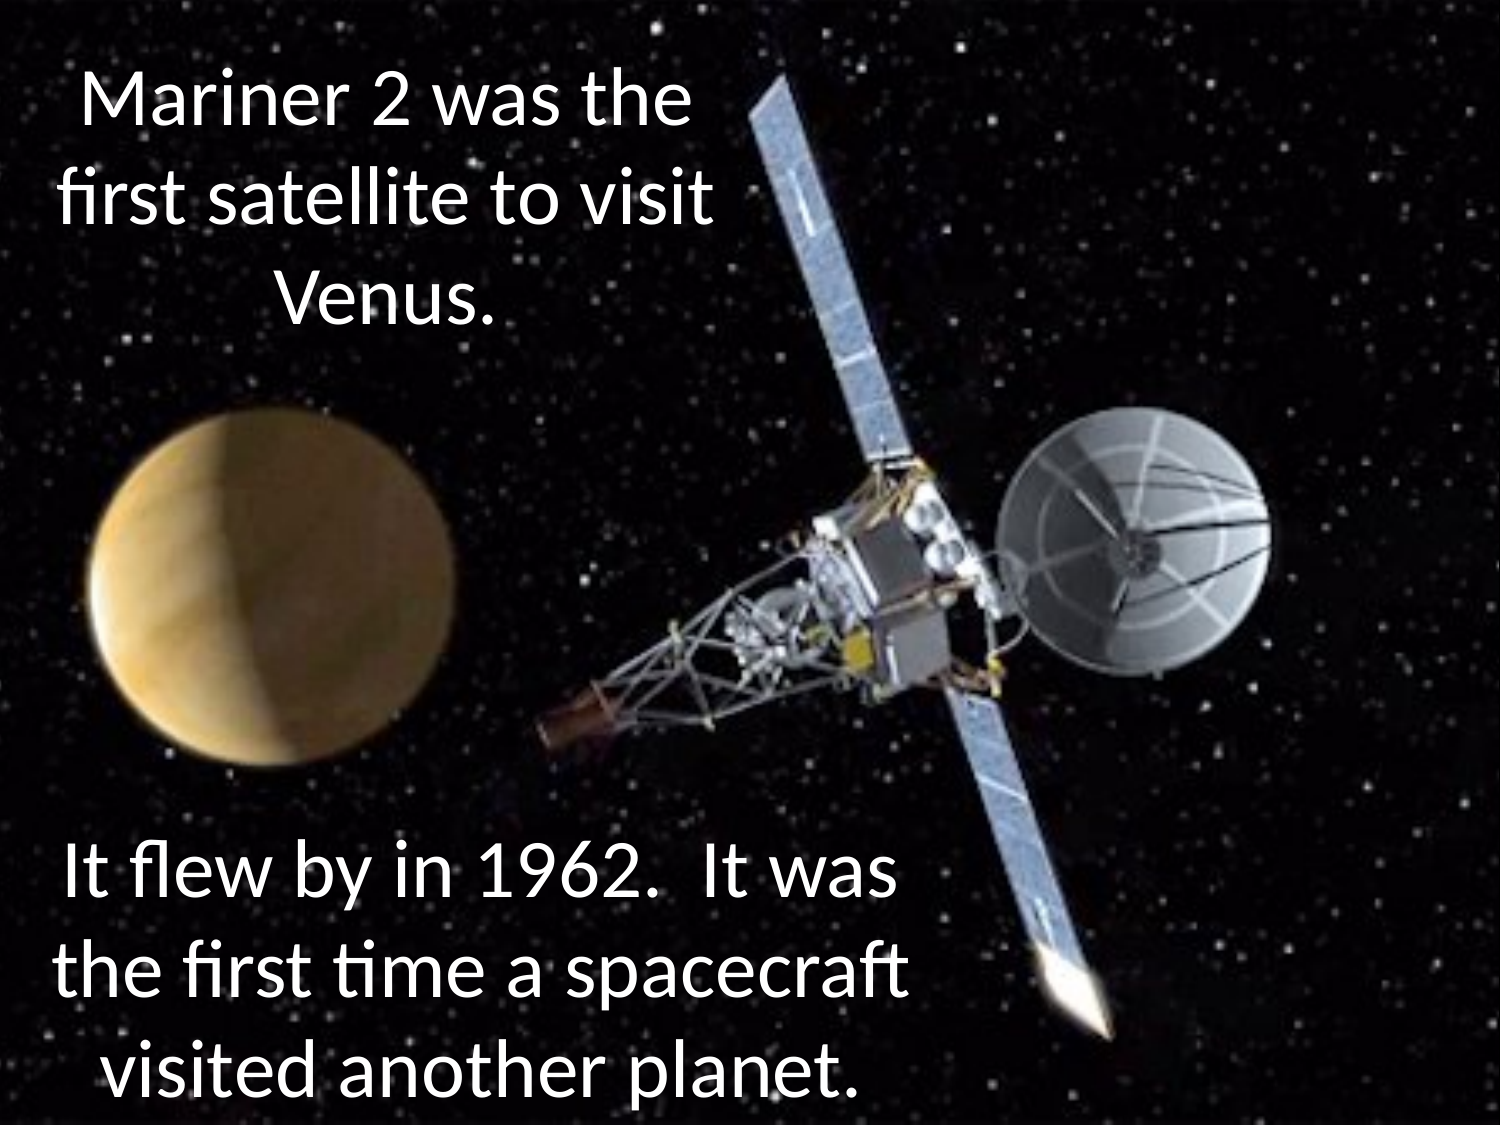

Mariner 2 was the first satellite to visit Venus.
It flew by in 1962. It was the first time a spacecraft visited another planet.